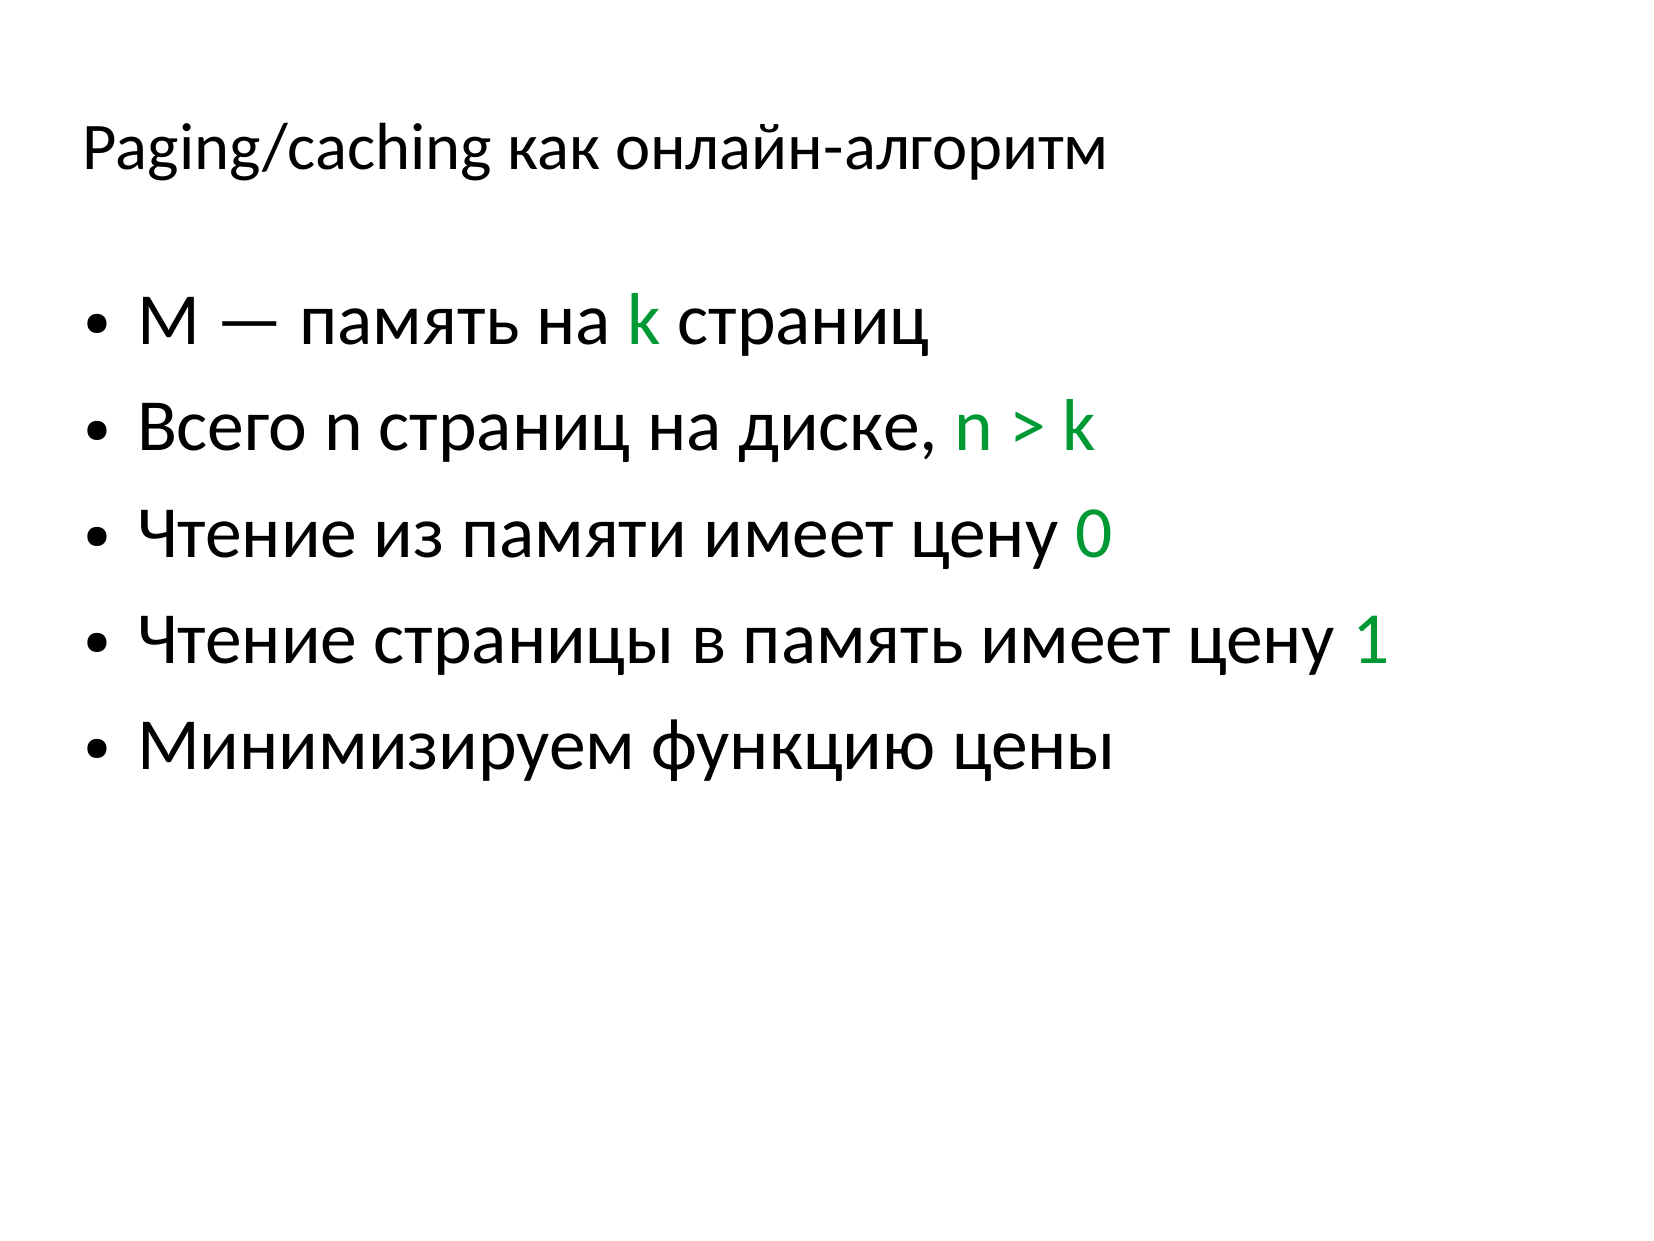

# Paging/caching как онлайн-алгоритм
M — память на k страниц
Всего n страниц на диске, n > k
Чтение из памяти имеет цену 0
Чтение страницы в память имеет цену 1
Минимизируем функцию цены